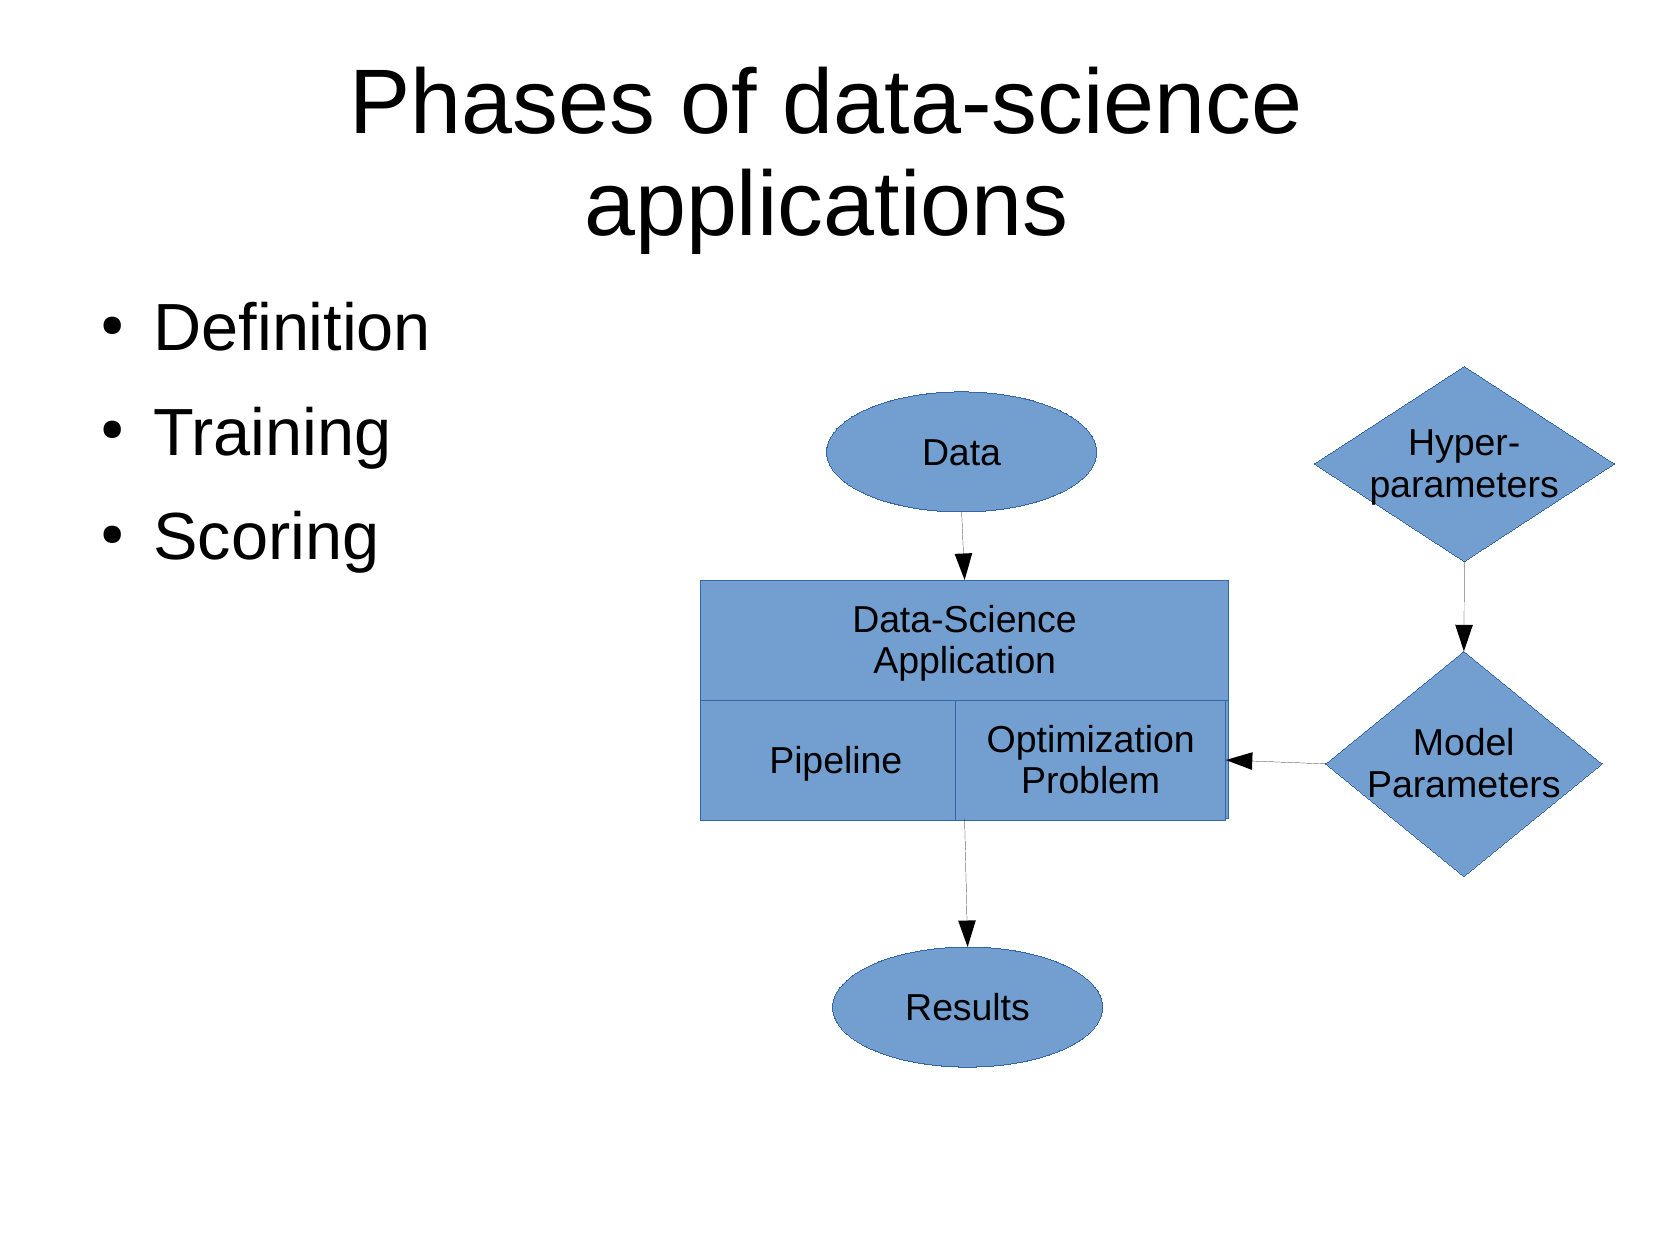

# Phases of data-science applications
Definition
Training
Scoring
Hyper-
parameters
Data
Data-Science
Application
Model
Parameters
Pipeline
Optimization
Problem
Results